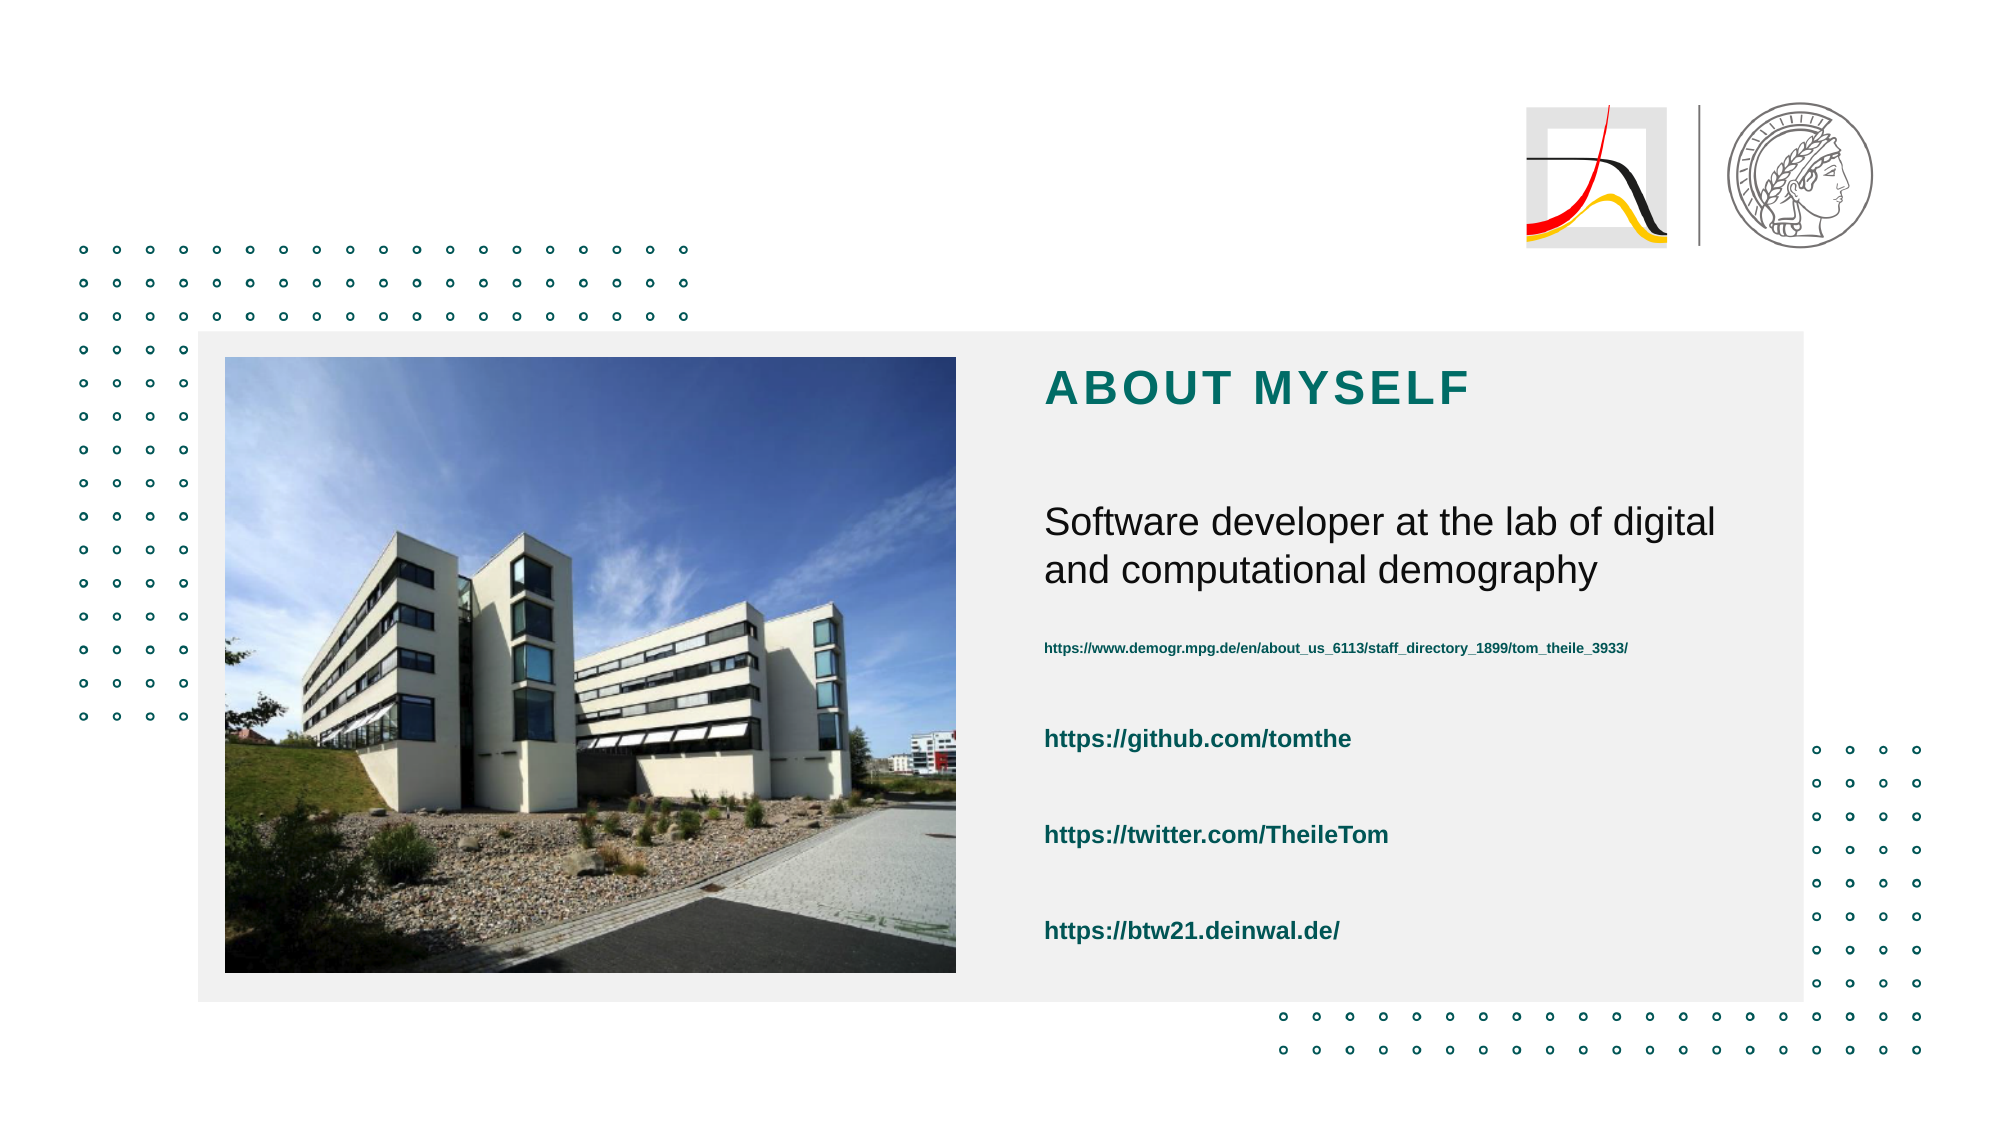

# About Myself
Software developer at the lab of digital and computational demography
https://www.demogr.mpg.de/en/about_us_6113/staff_directory_1899/tom_theile_3933/
https://github.com/tomthe
https://twitter.com/TheileTom
https://btw21.deinwal.de/